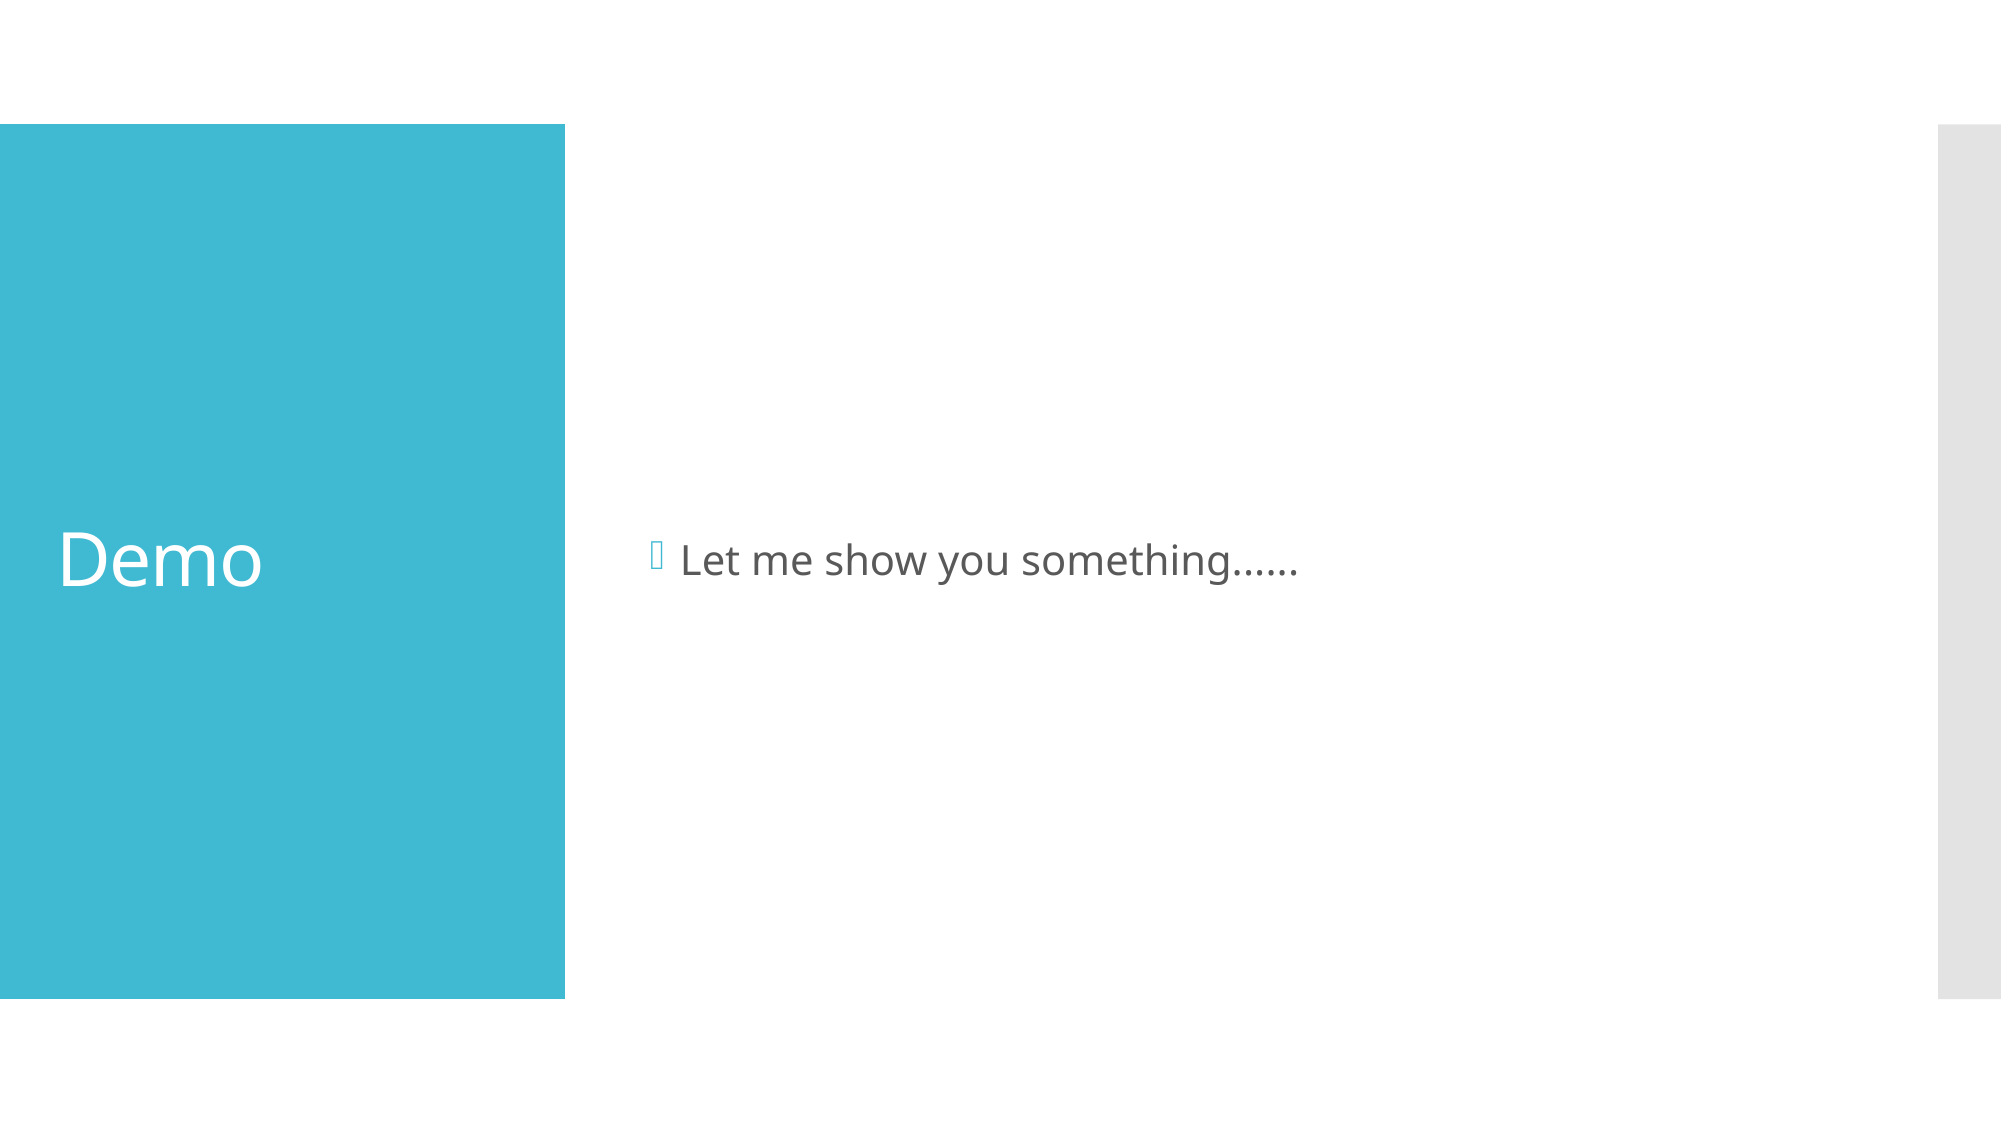

Let me show you something......
# Demo